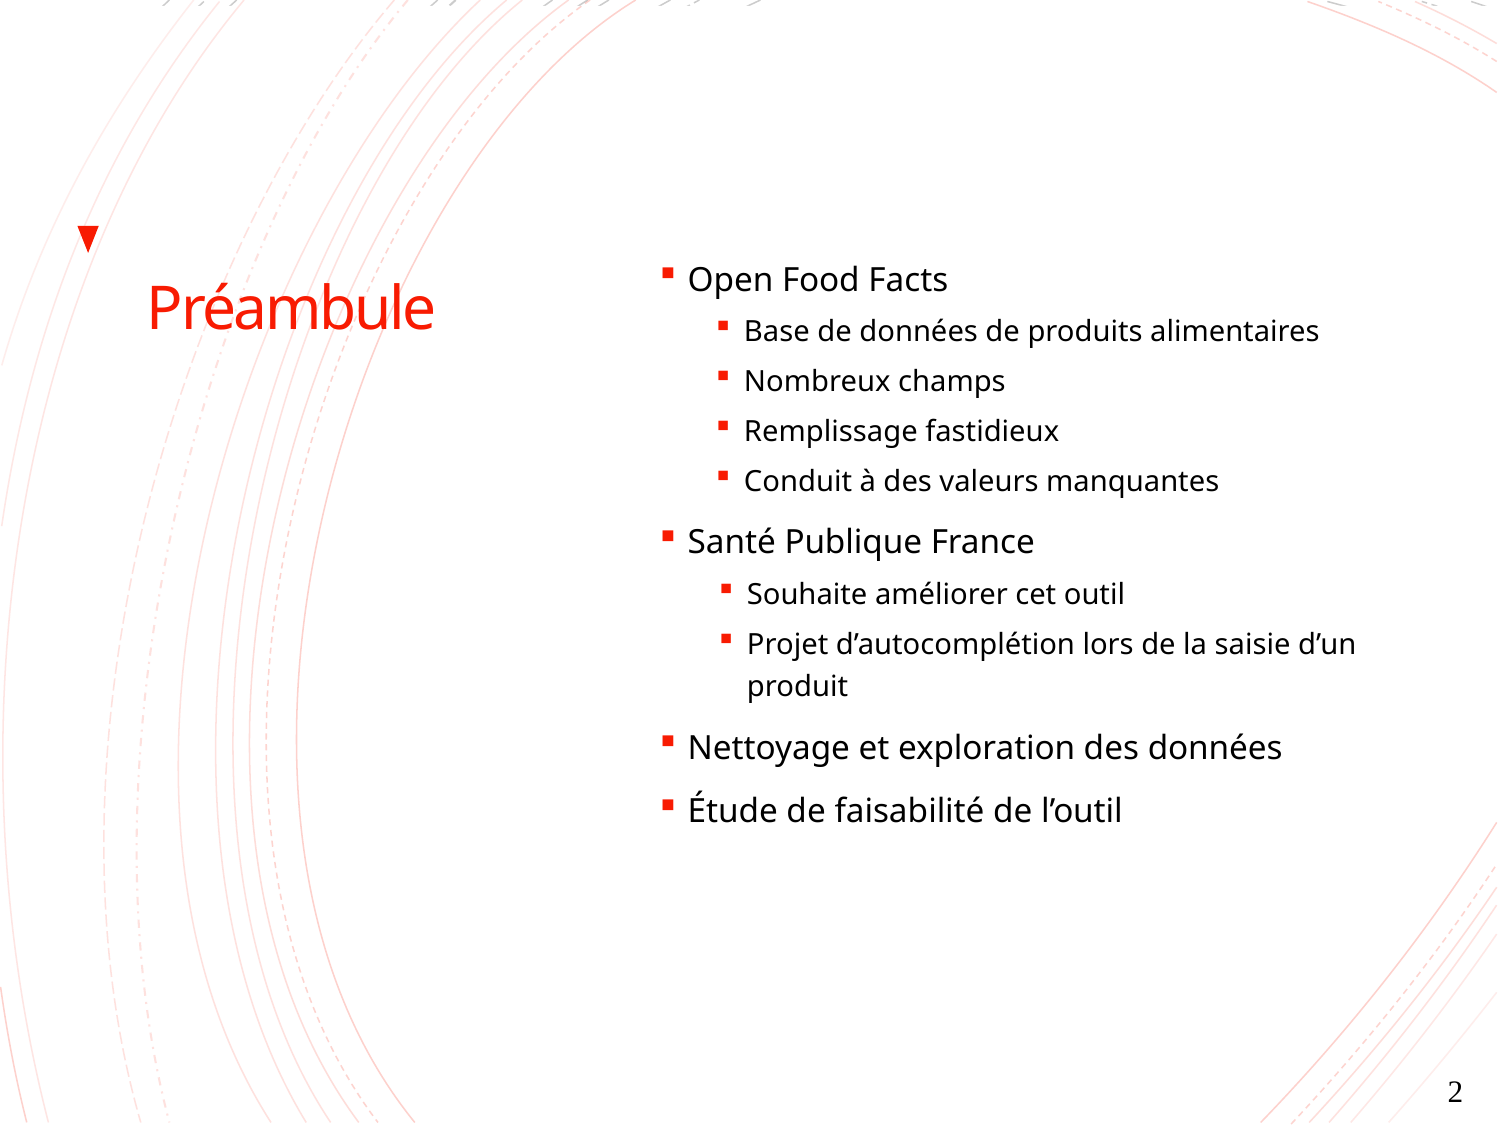

# Préambule
Open Food Facts
Base de données de produits alimentaires
Nombreux champs
Remplissage fastidieux
Conduit à des valeurs manquantes
Santé Publique France
Souhaite améliorer cet outil
Projet d’autocomplétion lors de la saisie d’un produit
Nettoyage et exploration des données
Étude de faisabilité de l’outil